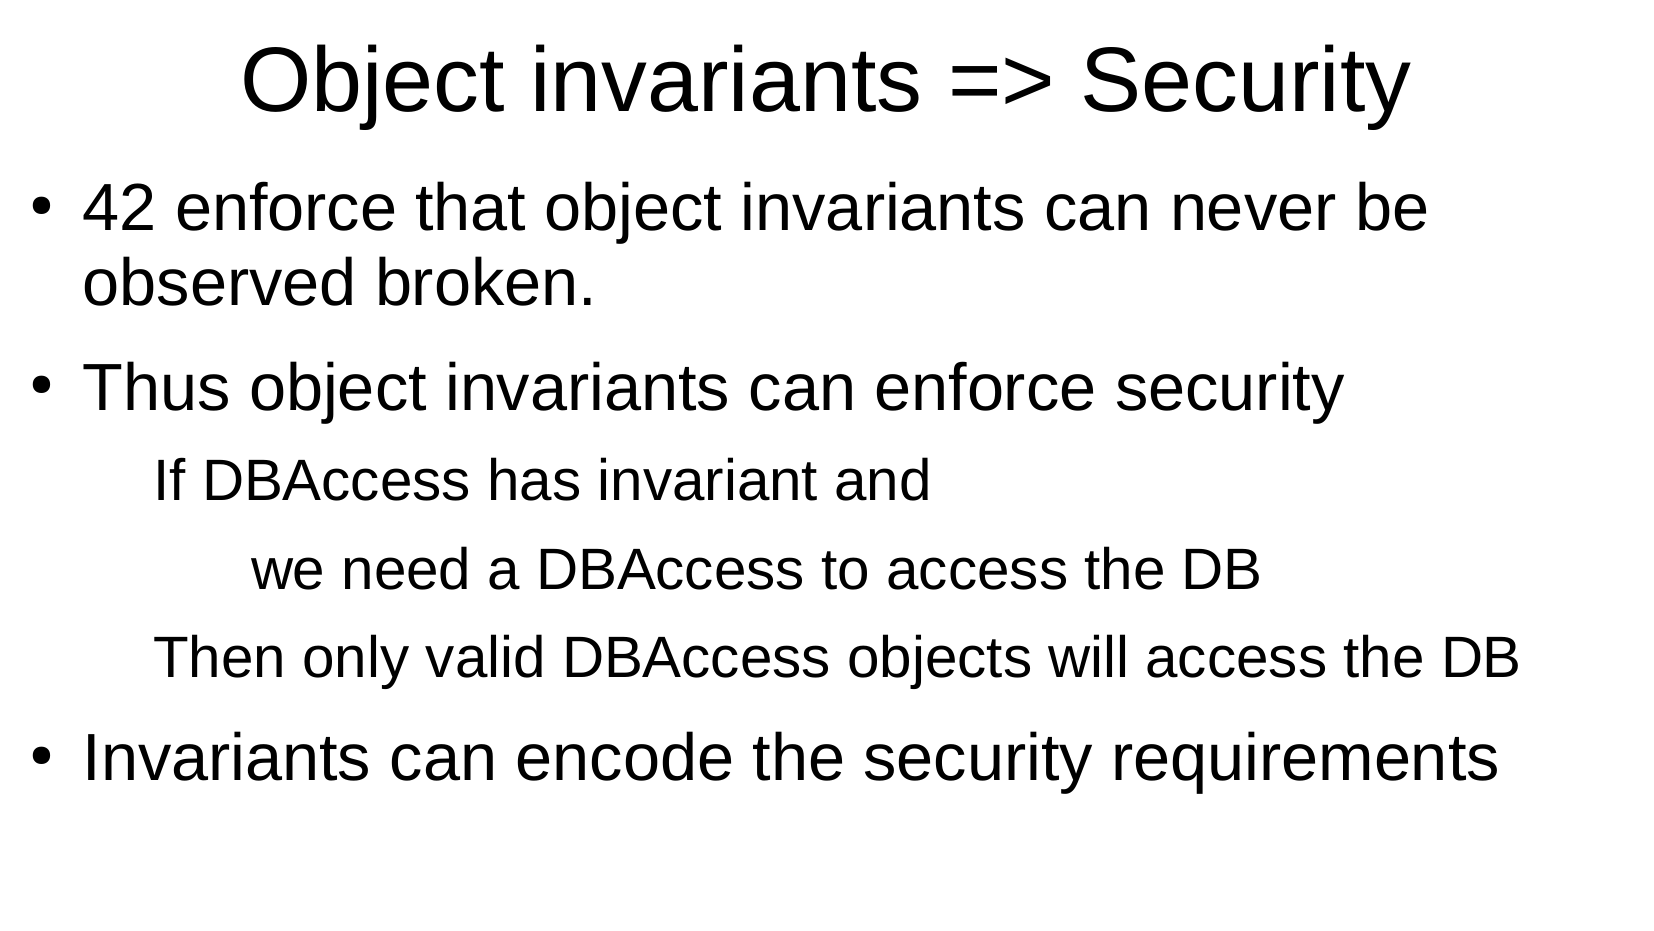

# Object invariants => Security
42 enforce that object invariants can never be observed broken.
Thus object invariants can enforce security
If DBAccess has invariant and
 we need a DBAccess to access the DB
Then only valid DBAccess objects will access the DB
Invariants can encode the security requirements